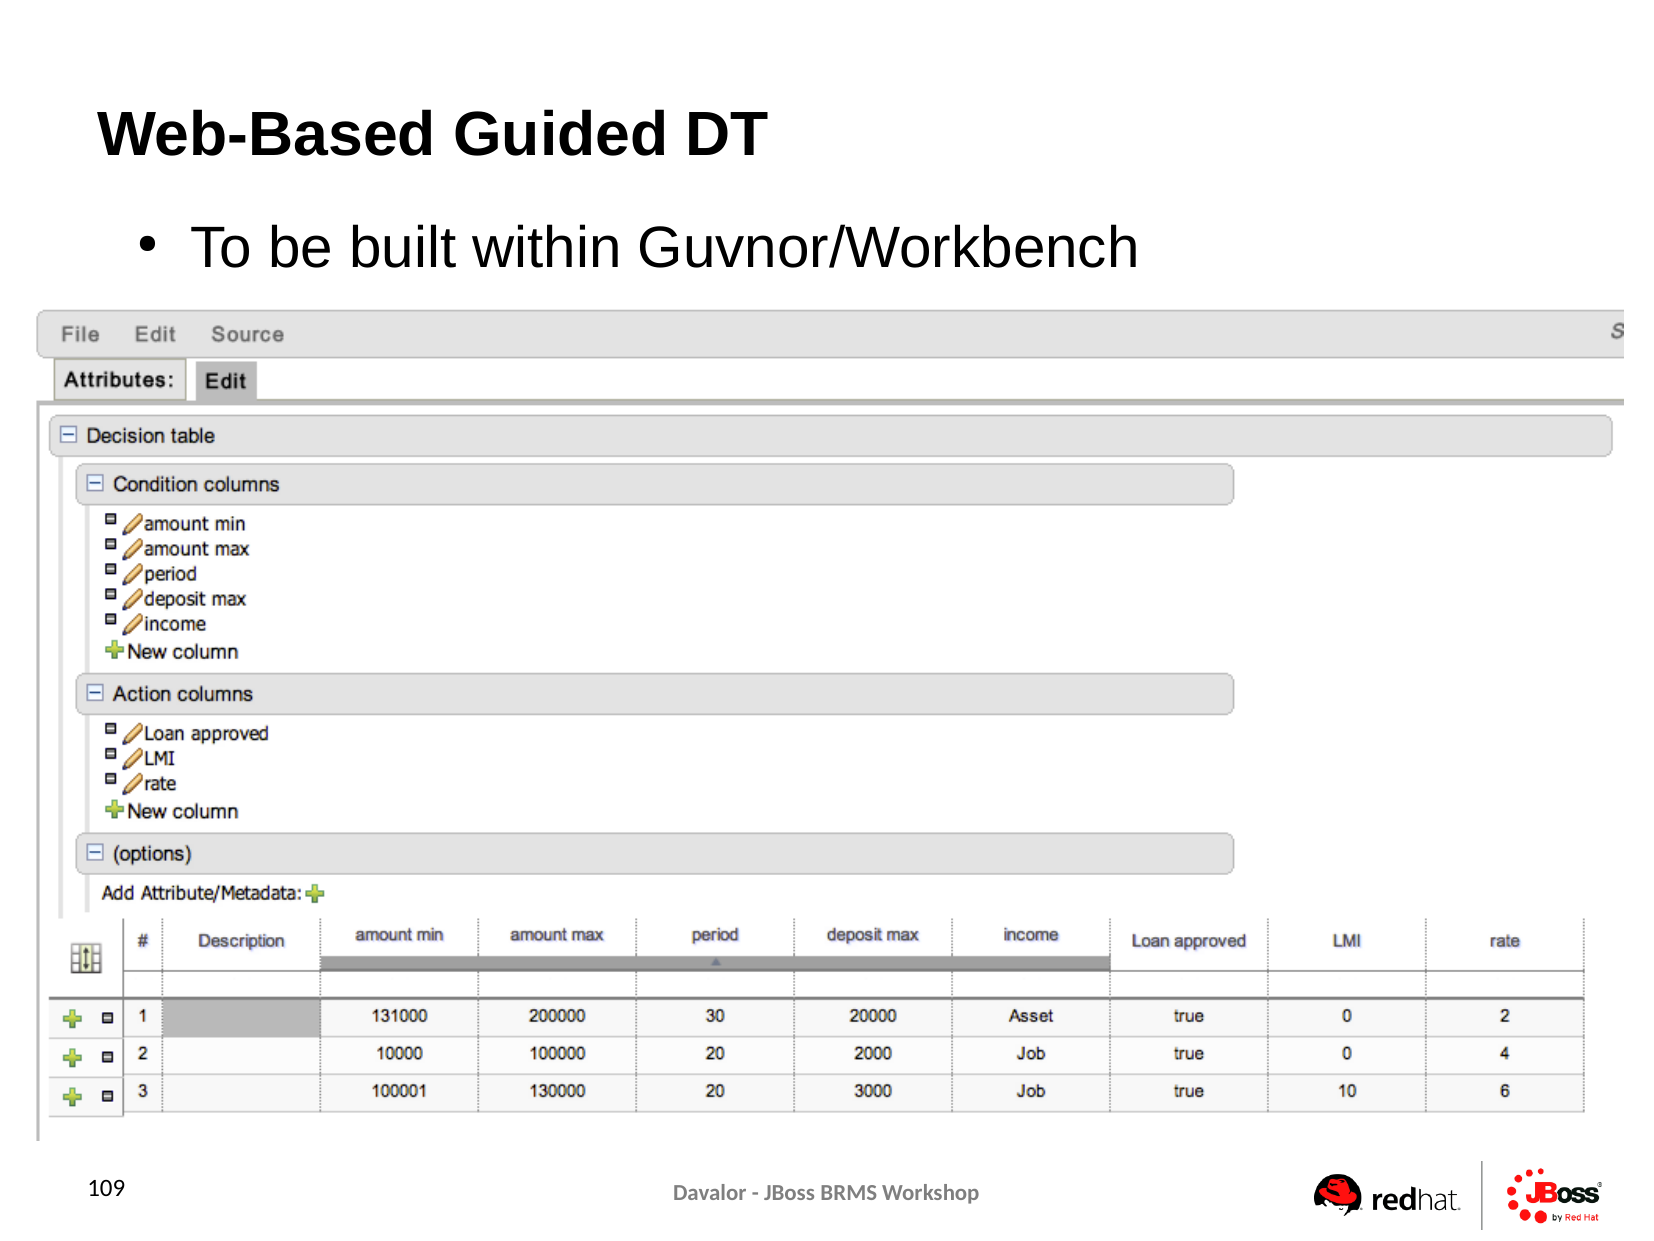

# Web-Based Guided DT
To be built within Guvnor/Workbench